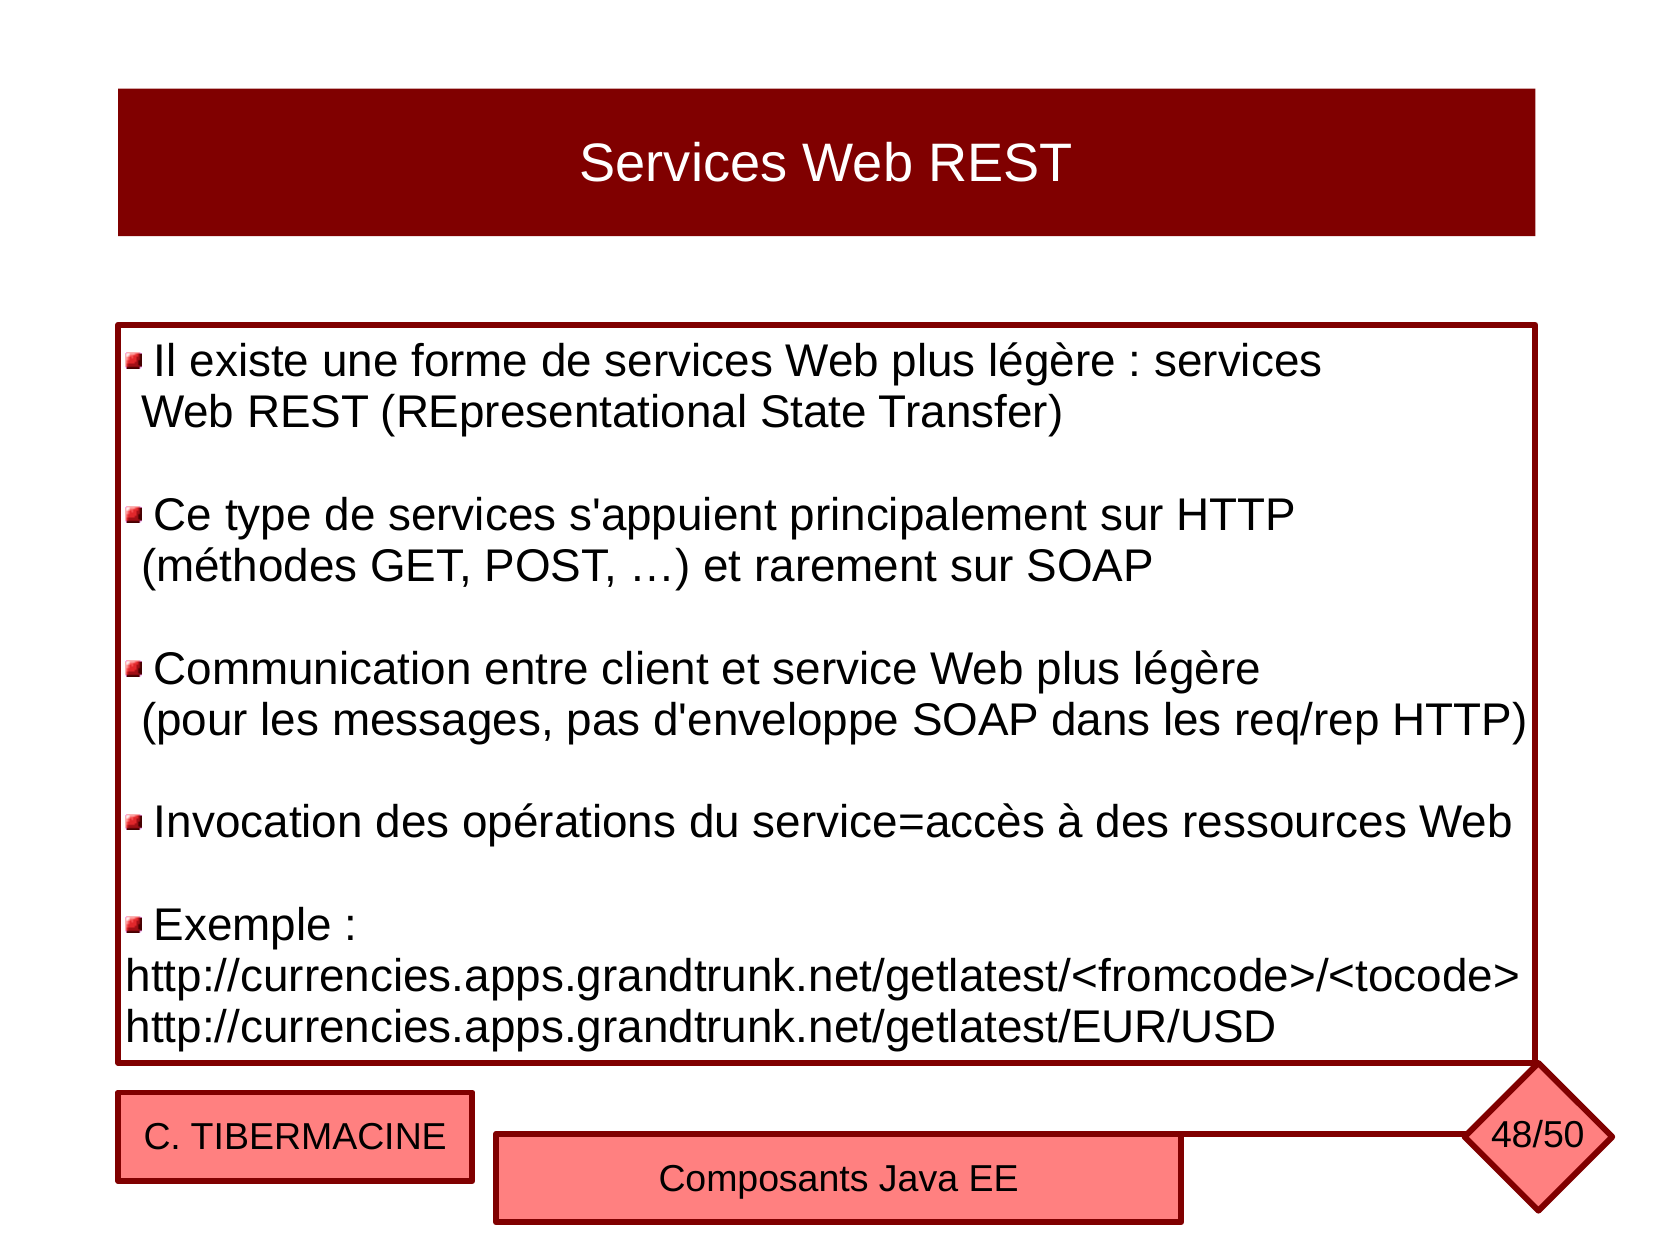

Services Web REST
 Il existe une forme de services Web plus légère : services
Web REST (REpresentational State Transfer)
 Ce type de services s'appuient principalement sur HTTP
(méthodes GET, POST, …) et rarement sur SOAP
 Communication entre client et service Web plus légère
(pour les messages, pas d'enveloppe SOAP dans les req/rep HTTP)
 Invocation des opérations du service=accès à des ressources Web
 Exemple :
http://currencies.apps.grandtrunk.net/getlatest/<fromcode>/<tocode>
http://currencies.apps.grandtrunk.net/getlatest/EUR/USD
C. TIBERMACINE
Composants Java EE